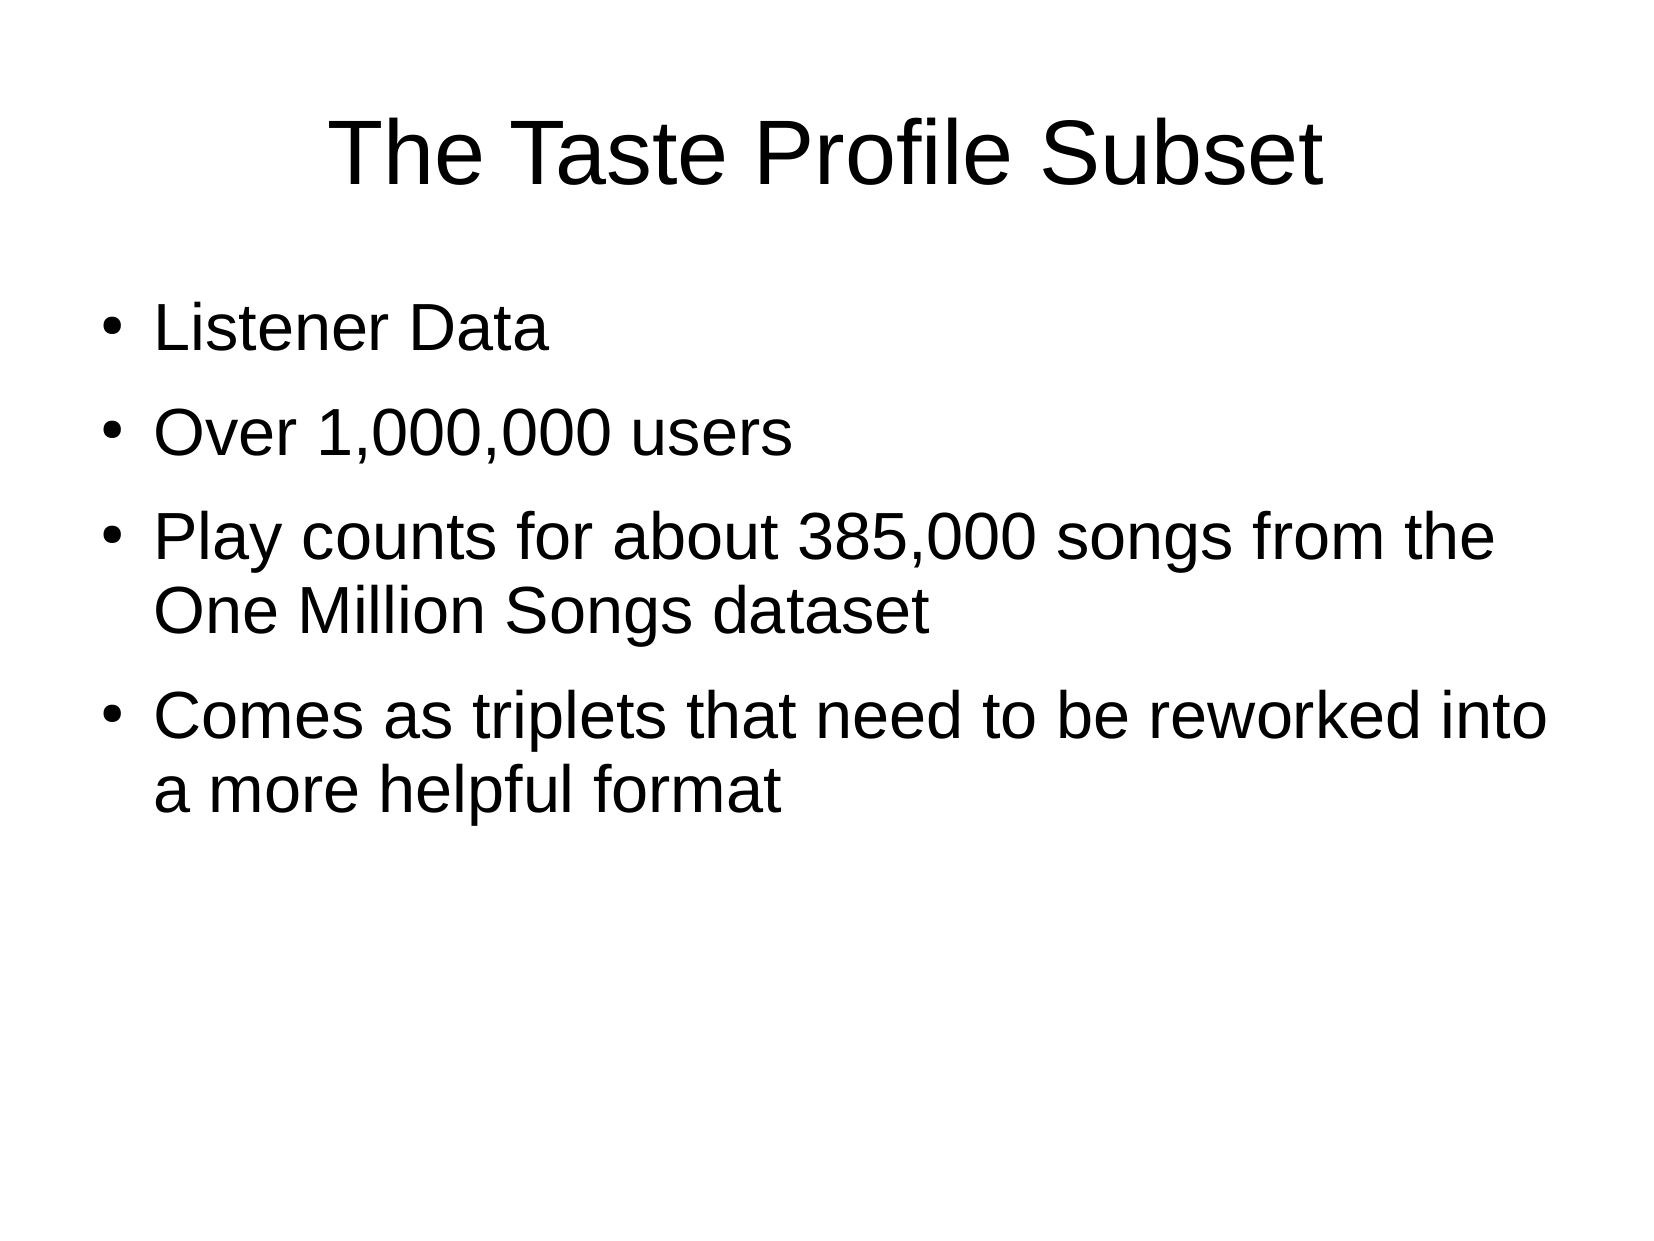

# The Taste Profile Subset
Listener Data
Over 1,000,000 users
Play counts for about 385,000 songs from the One Million Songs dataset
Comes as triplets that need to be reworked into a more helpful format